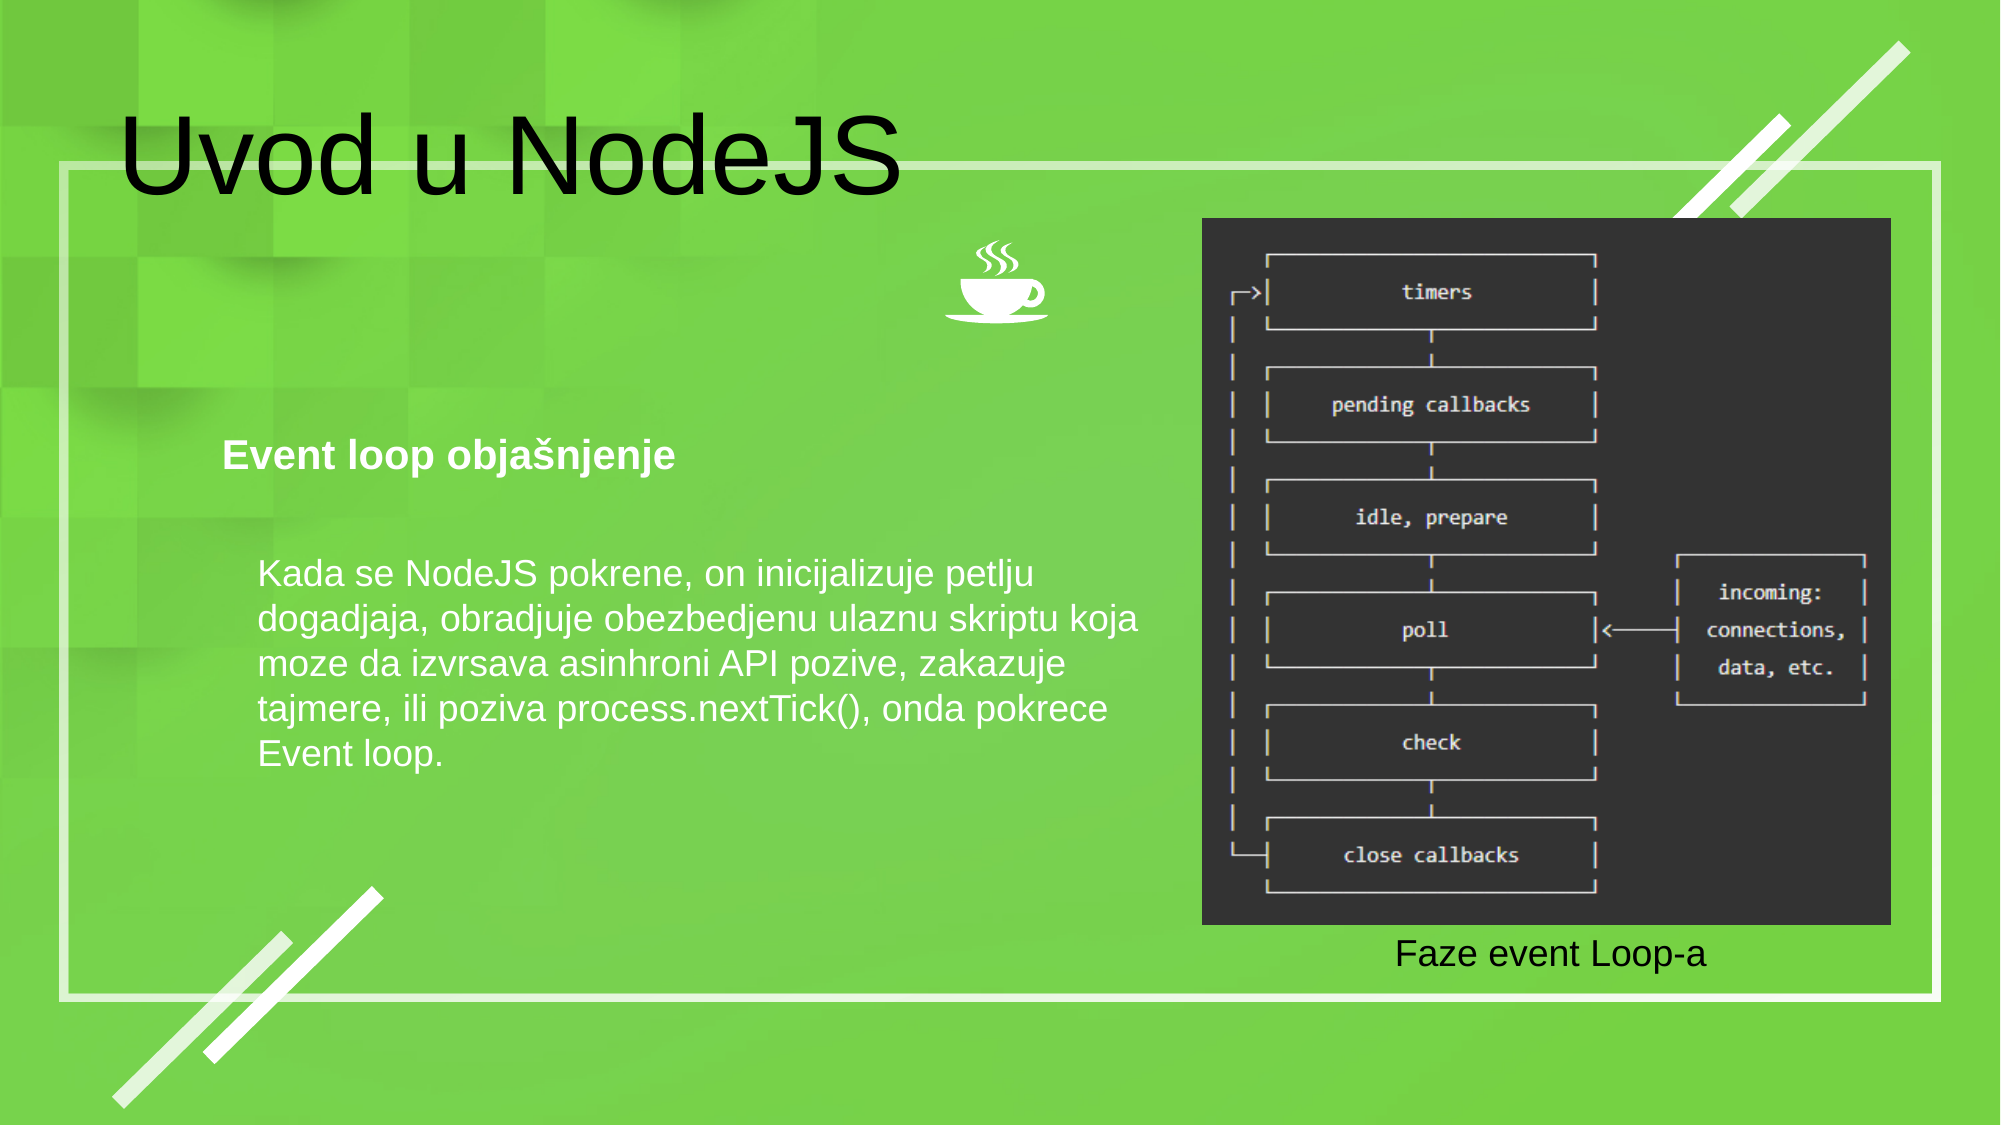

Uvod u NodeJS
Event loop objašnjenje
Kada se NodeJS pokrene, on inicijalizuje petlju dogadjaja, obradjuje obezbedjenu ulaznu skriptu koja moze da izvrsava asinhroni API pozive, zakazuje tajmere, ili poziva process.nextTick(), onda pokrece Event loop.
Faze event Loop-a